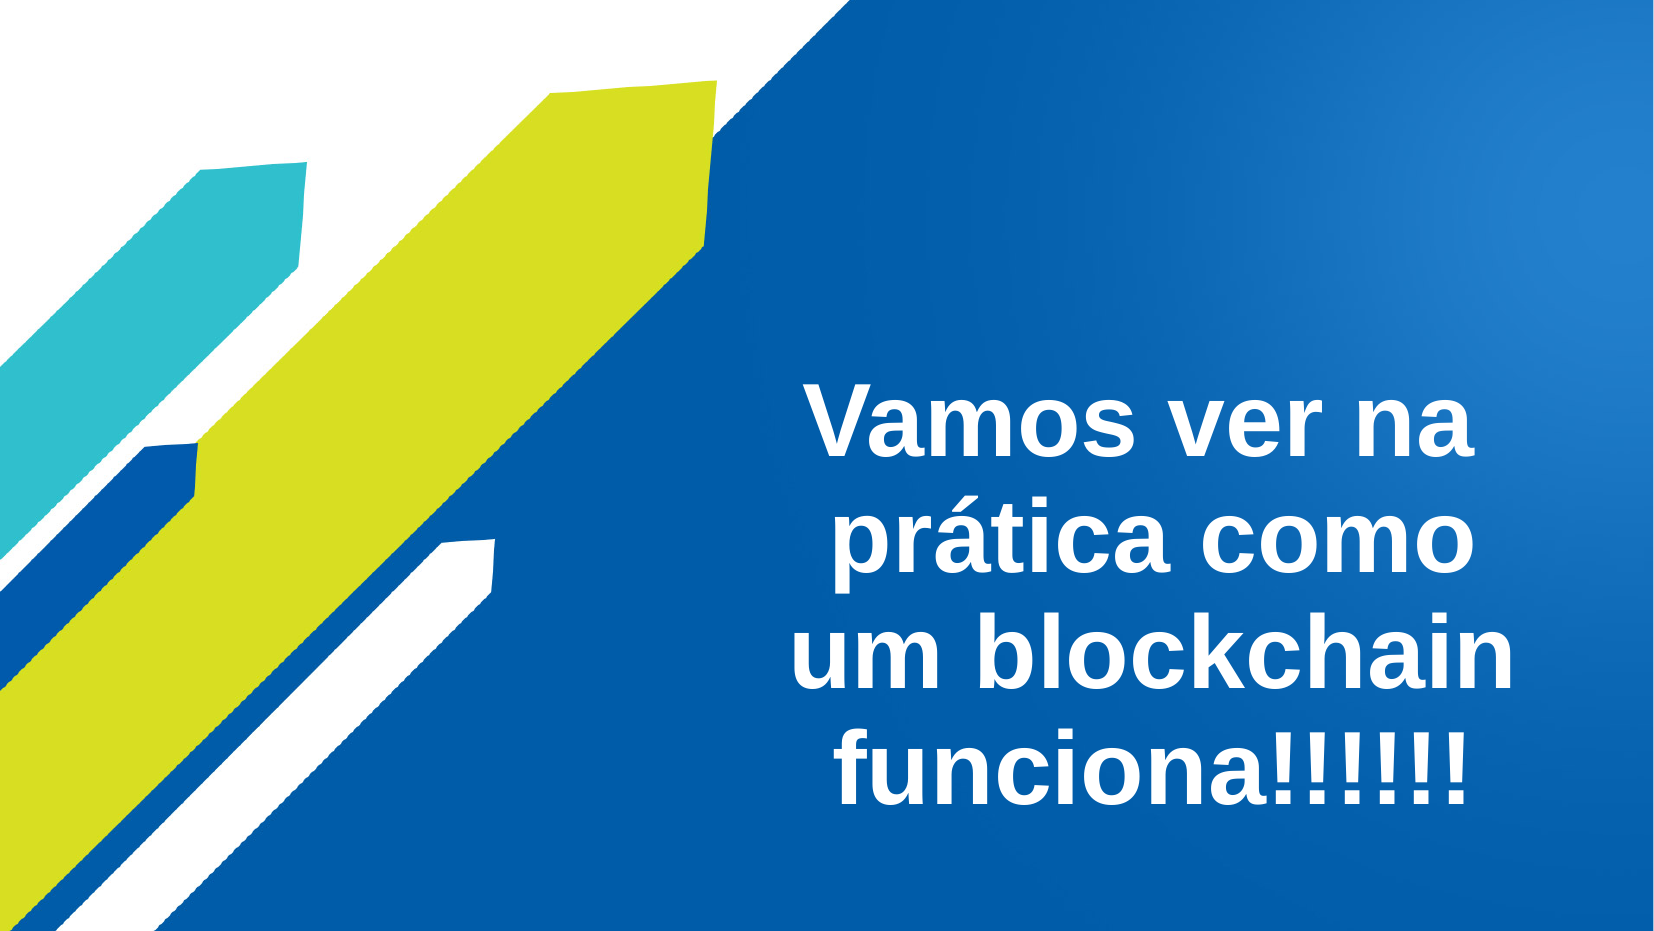

Vamos ver na prática como um blockchain funciona!!!!!!